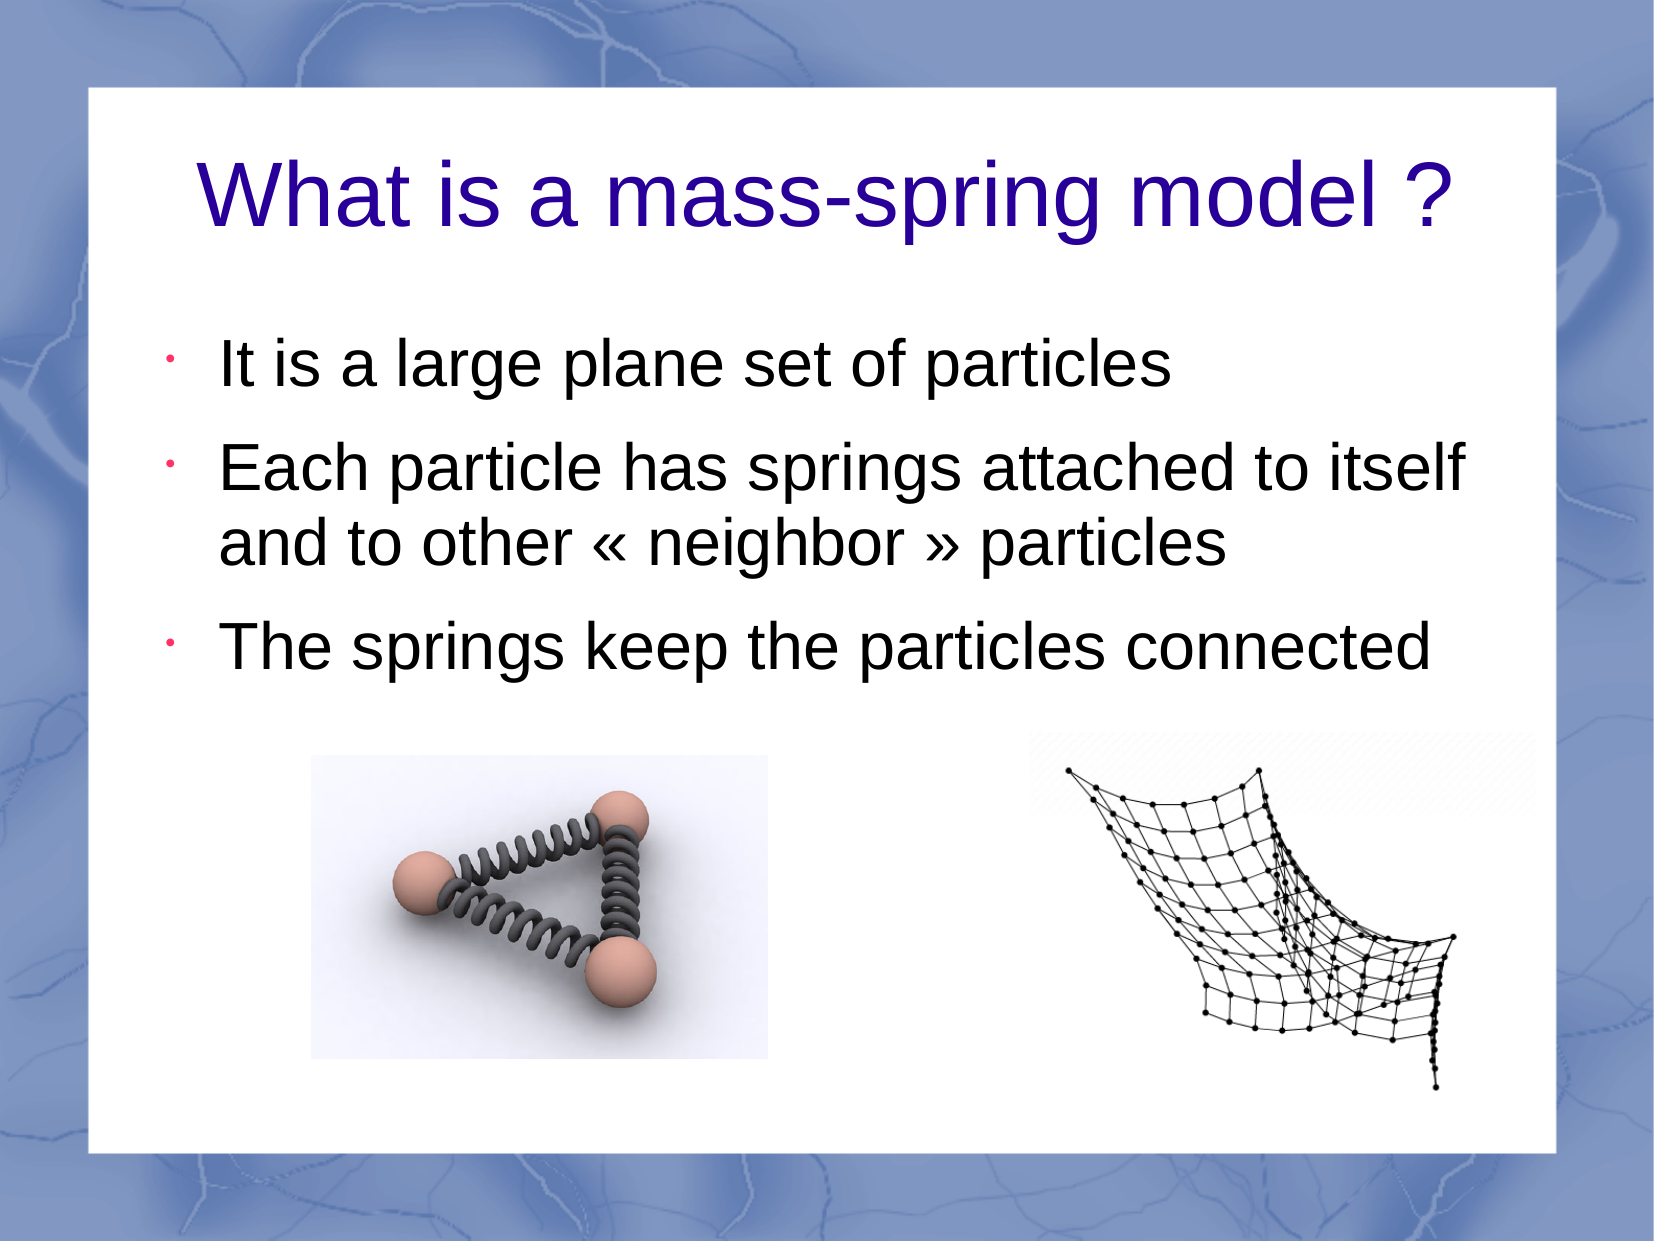

# What is a mass-spring model ?
It is a large plane set of particles
Each particle has springs attached to itself and to other « neighbor » particles
The springs keep the particles connected